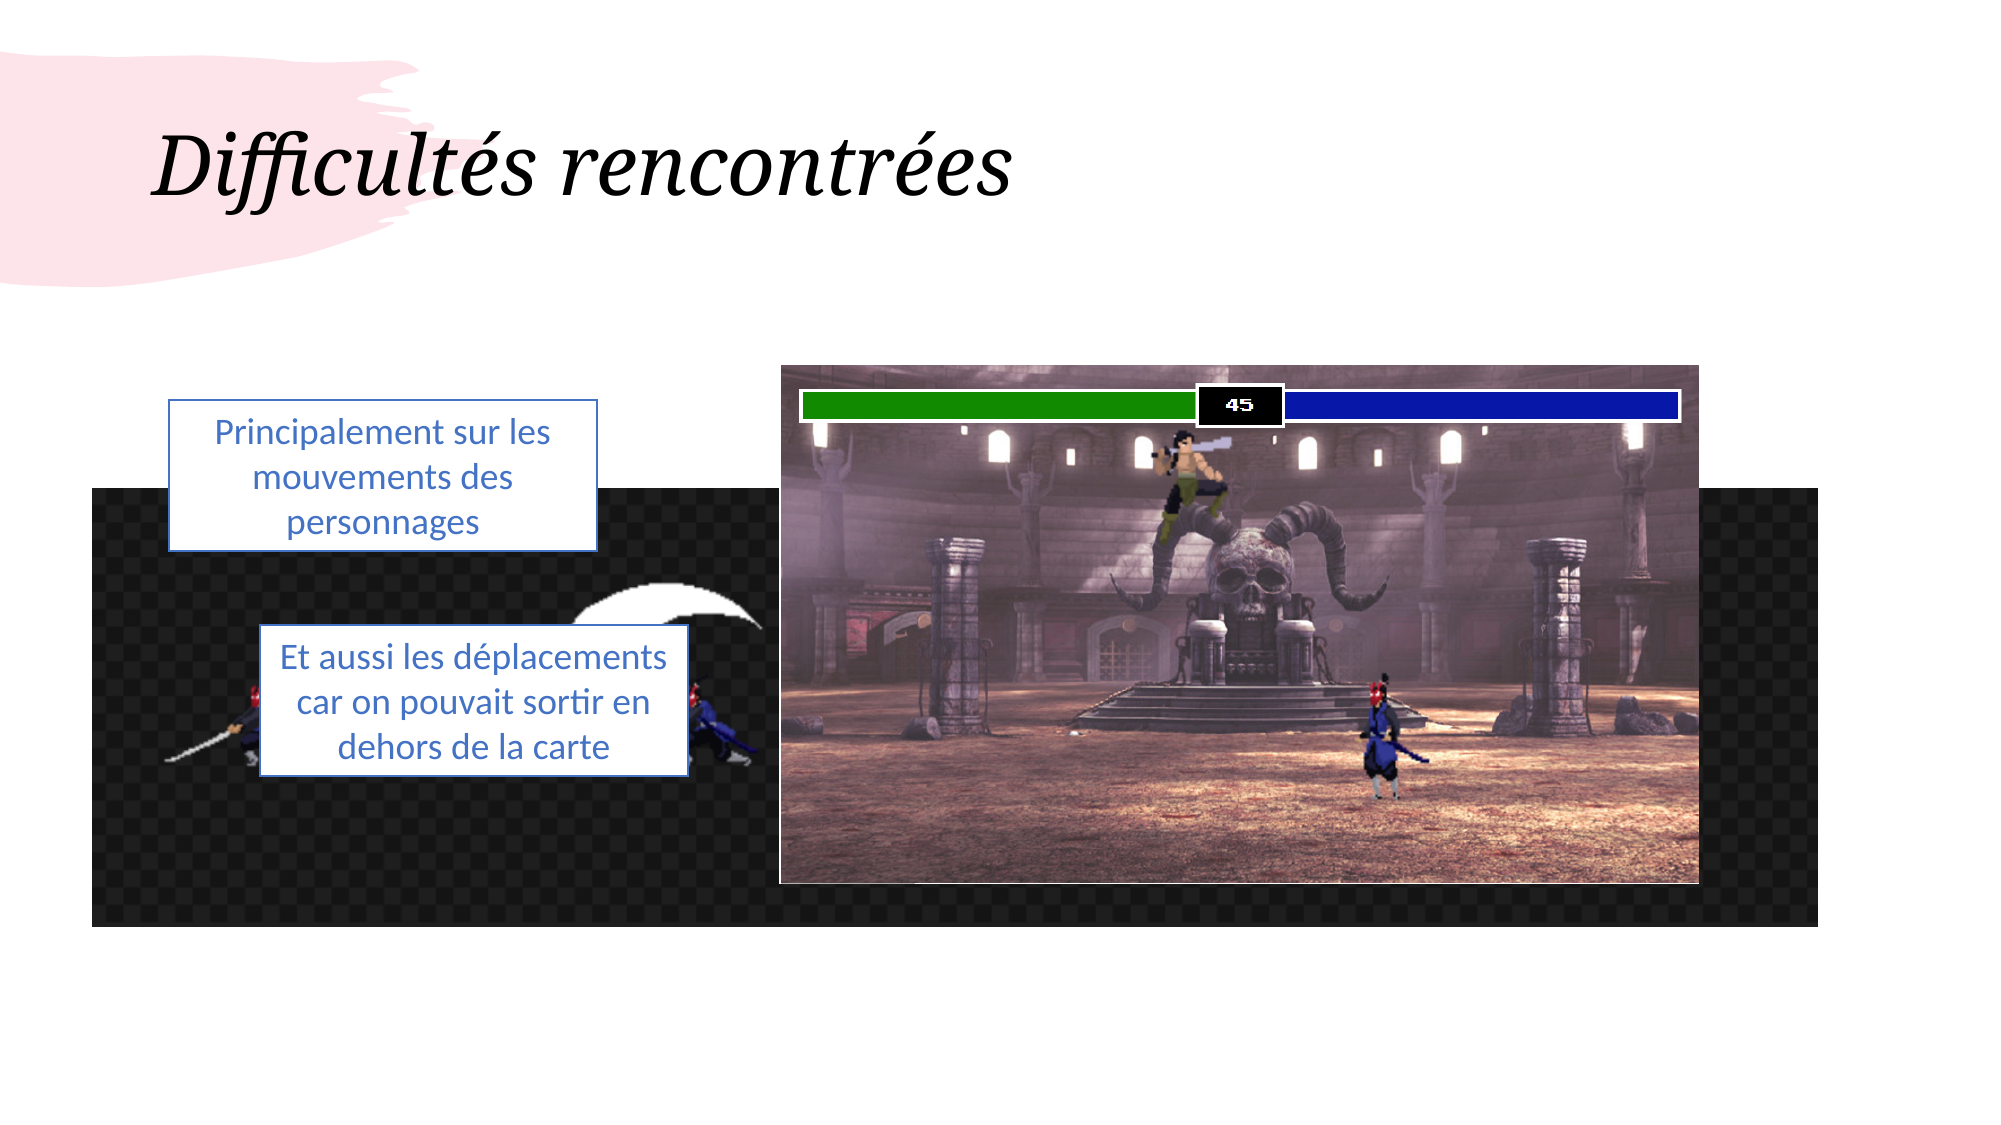

# Difficultés rencontrées
Principalement sur les mouvements des personnages
Et aussi les déplacements car on pouvait sortir en dehors de la carte